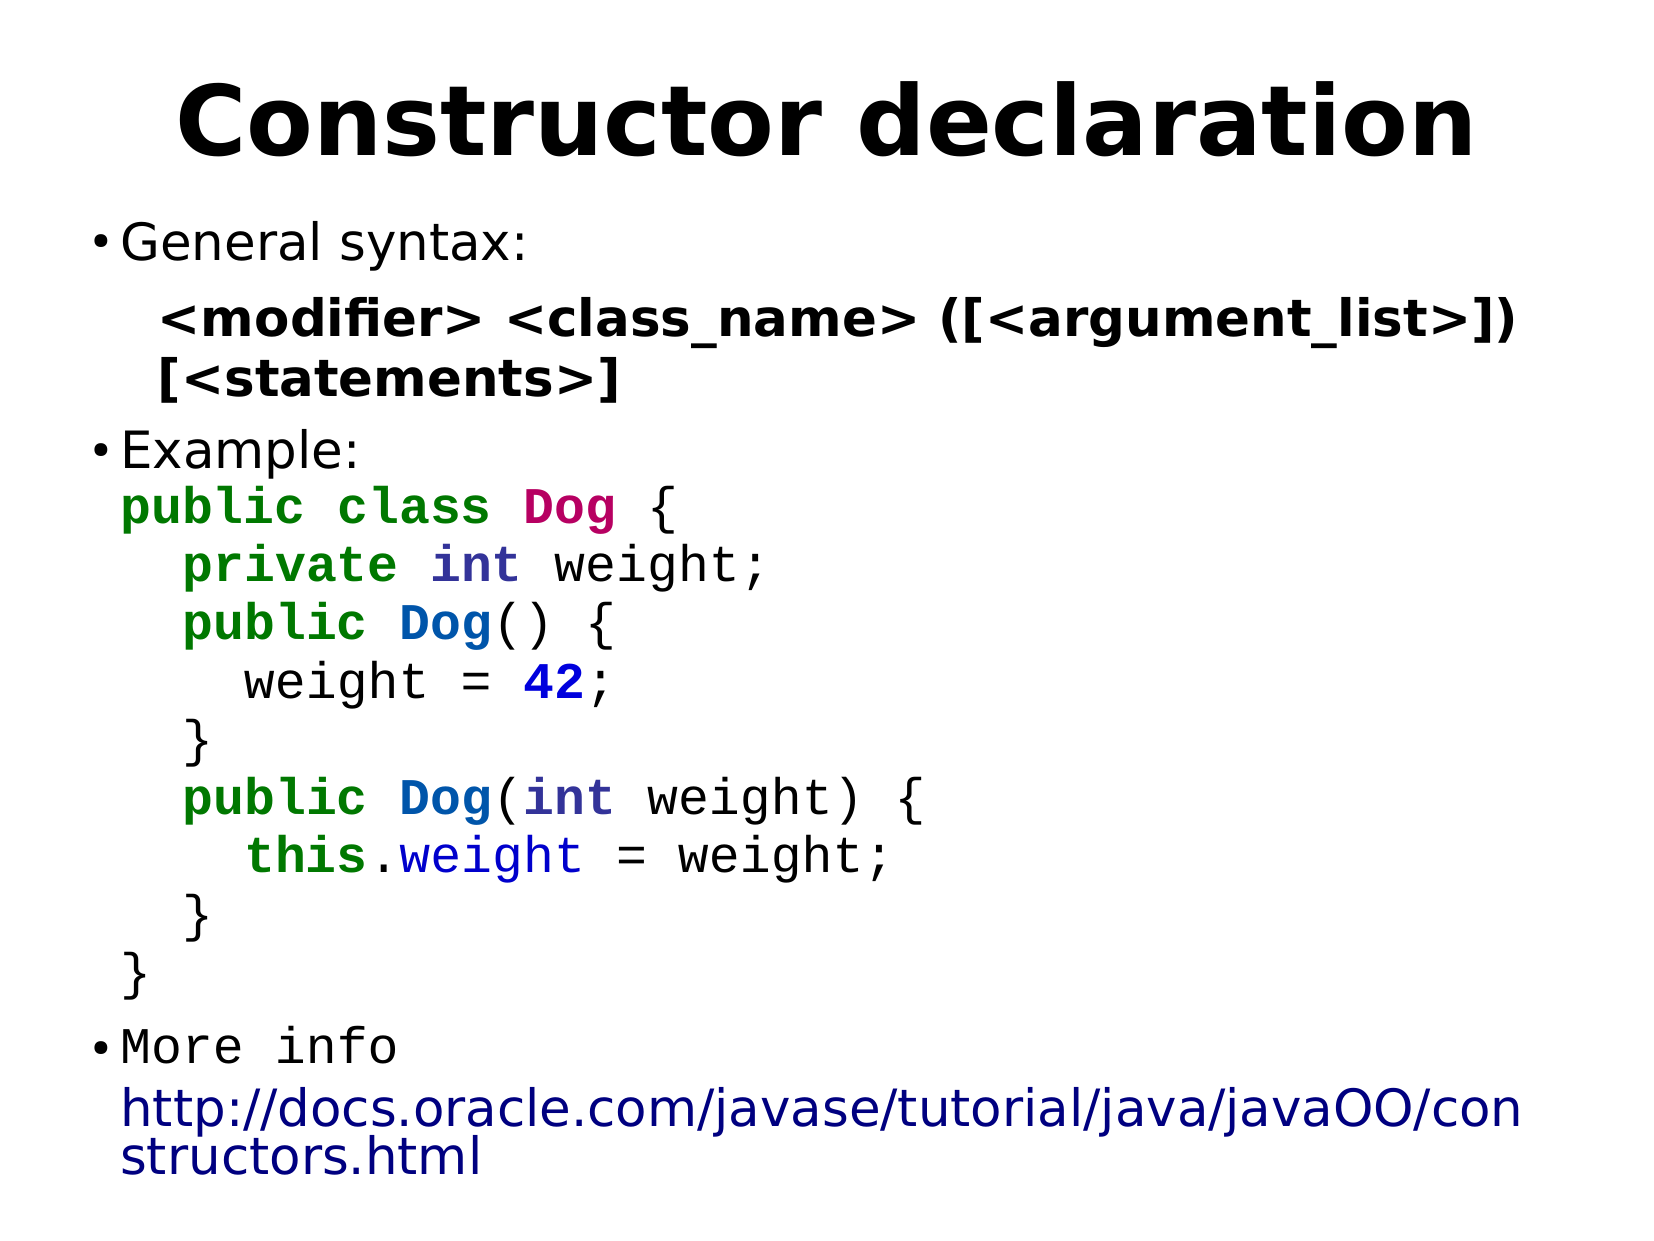

# Constructor declaration
General syntax:
<modifier> <class_name> ([<argument_list>]) [<statements>]
Example:
public class Dog {
 private int weight;
 public Dog() {
 weight = 42;
 }
 public Dog(int weight) {
 this.weight = weight;
 }
}
More info
http://docs.oracle.com/javase/tutorial/java/javaOO/constructors.html